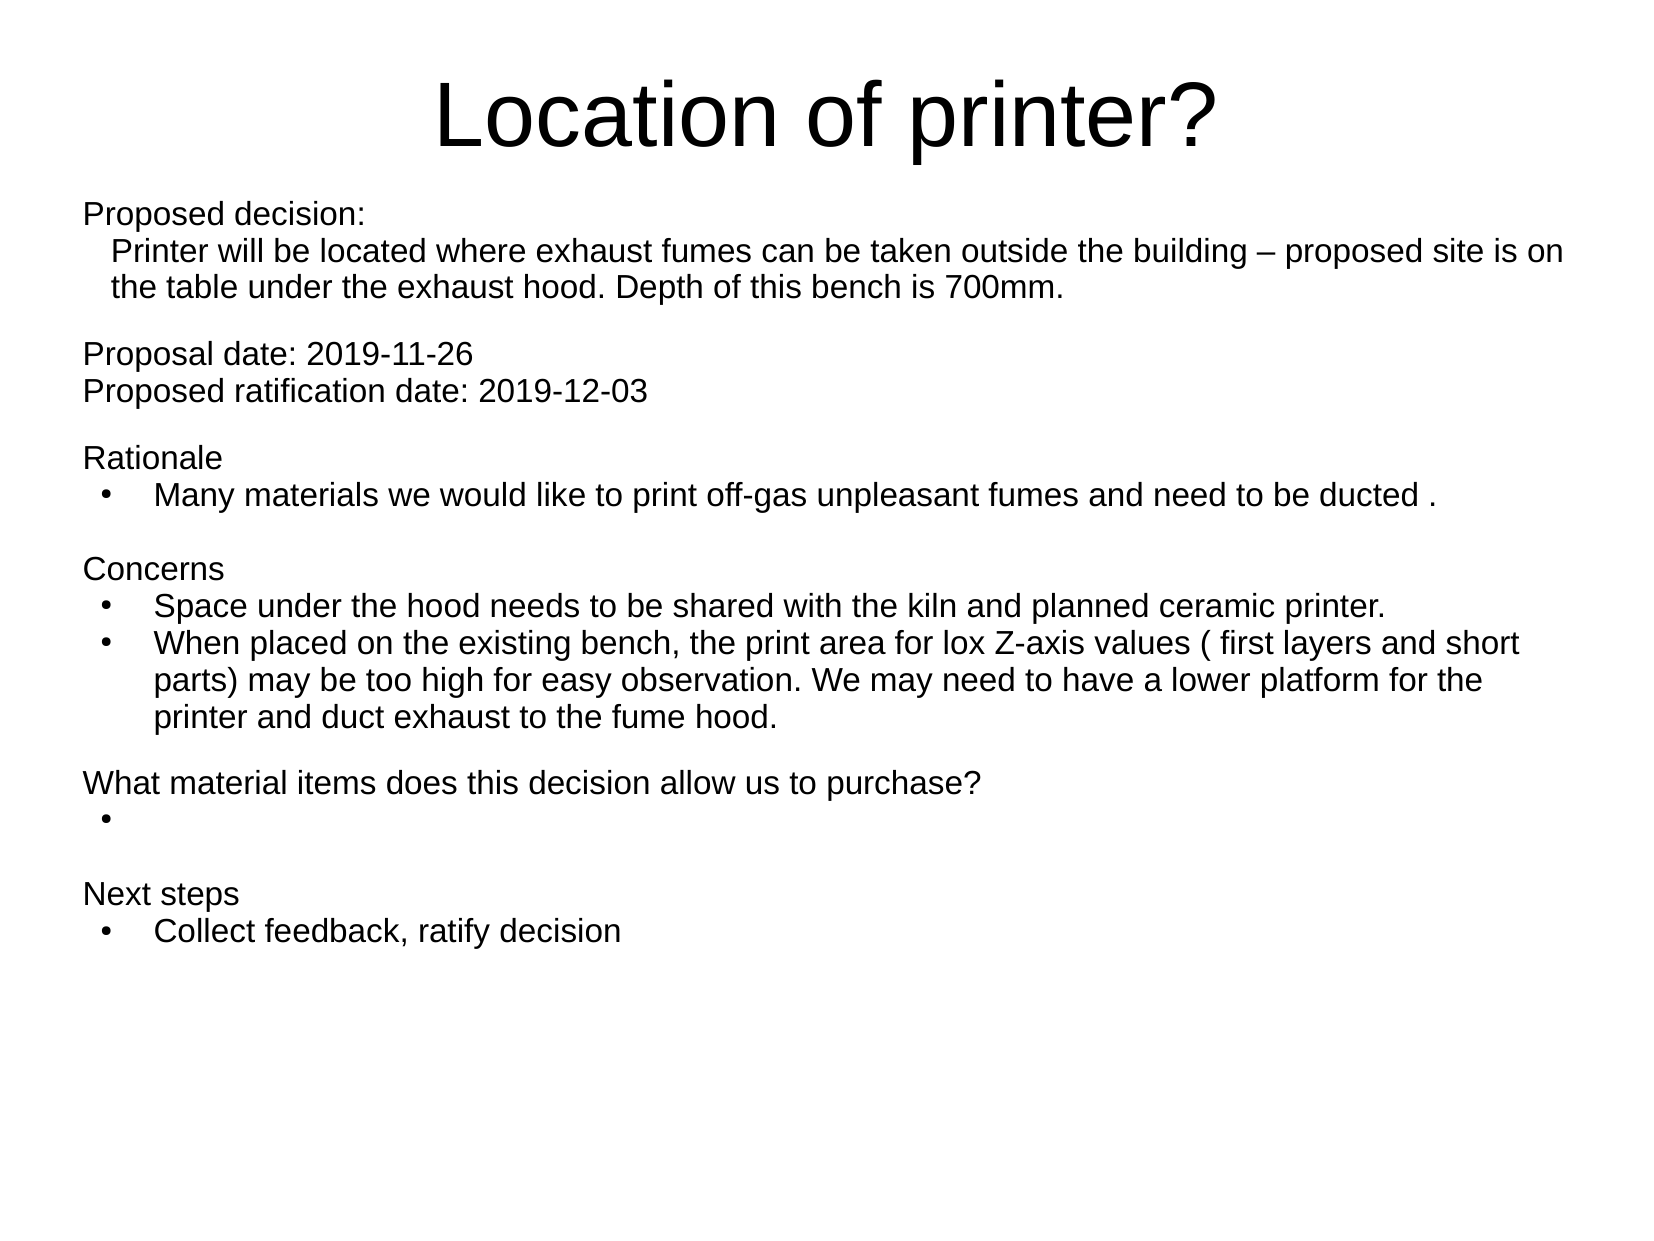

# Location of printer?
Proposed decision:
Printer will be located where exhaust fumes can be taken outside the building – proposed site is on the table under the exhaust hood. Depth of this bench is 700mm.
Proposal date: 2019-11-26
Proposed ratification date: 2019-12-03
Rationale
Many materials we would like to print off-gas unpleasant fumes and need to be ducted .
Concerns
Space under the hood needs to be shared with the kiln and planned ceramic printer.
When placed on the existing bench, the print area for lox Z-axis values ( first layers and short parts) may be too high for easy observation. We may need to have a lower platform for the printer and duct exhaust to the fume hood.
What material items does this decision allow us to purchase?
Next steps
Collect feedback, ratify decision